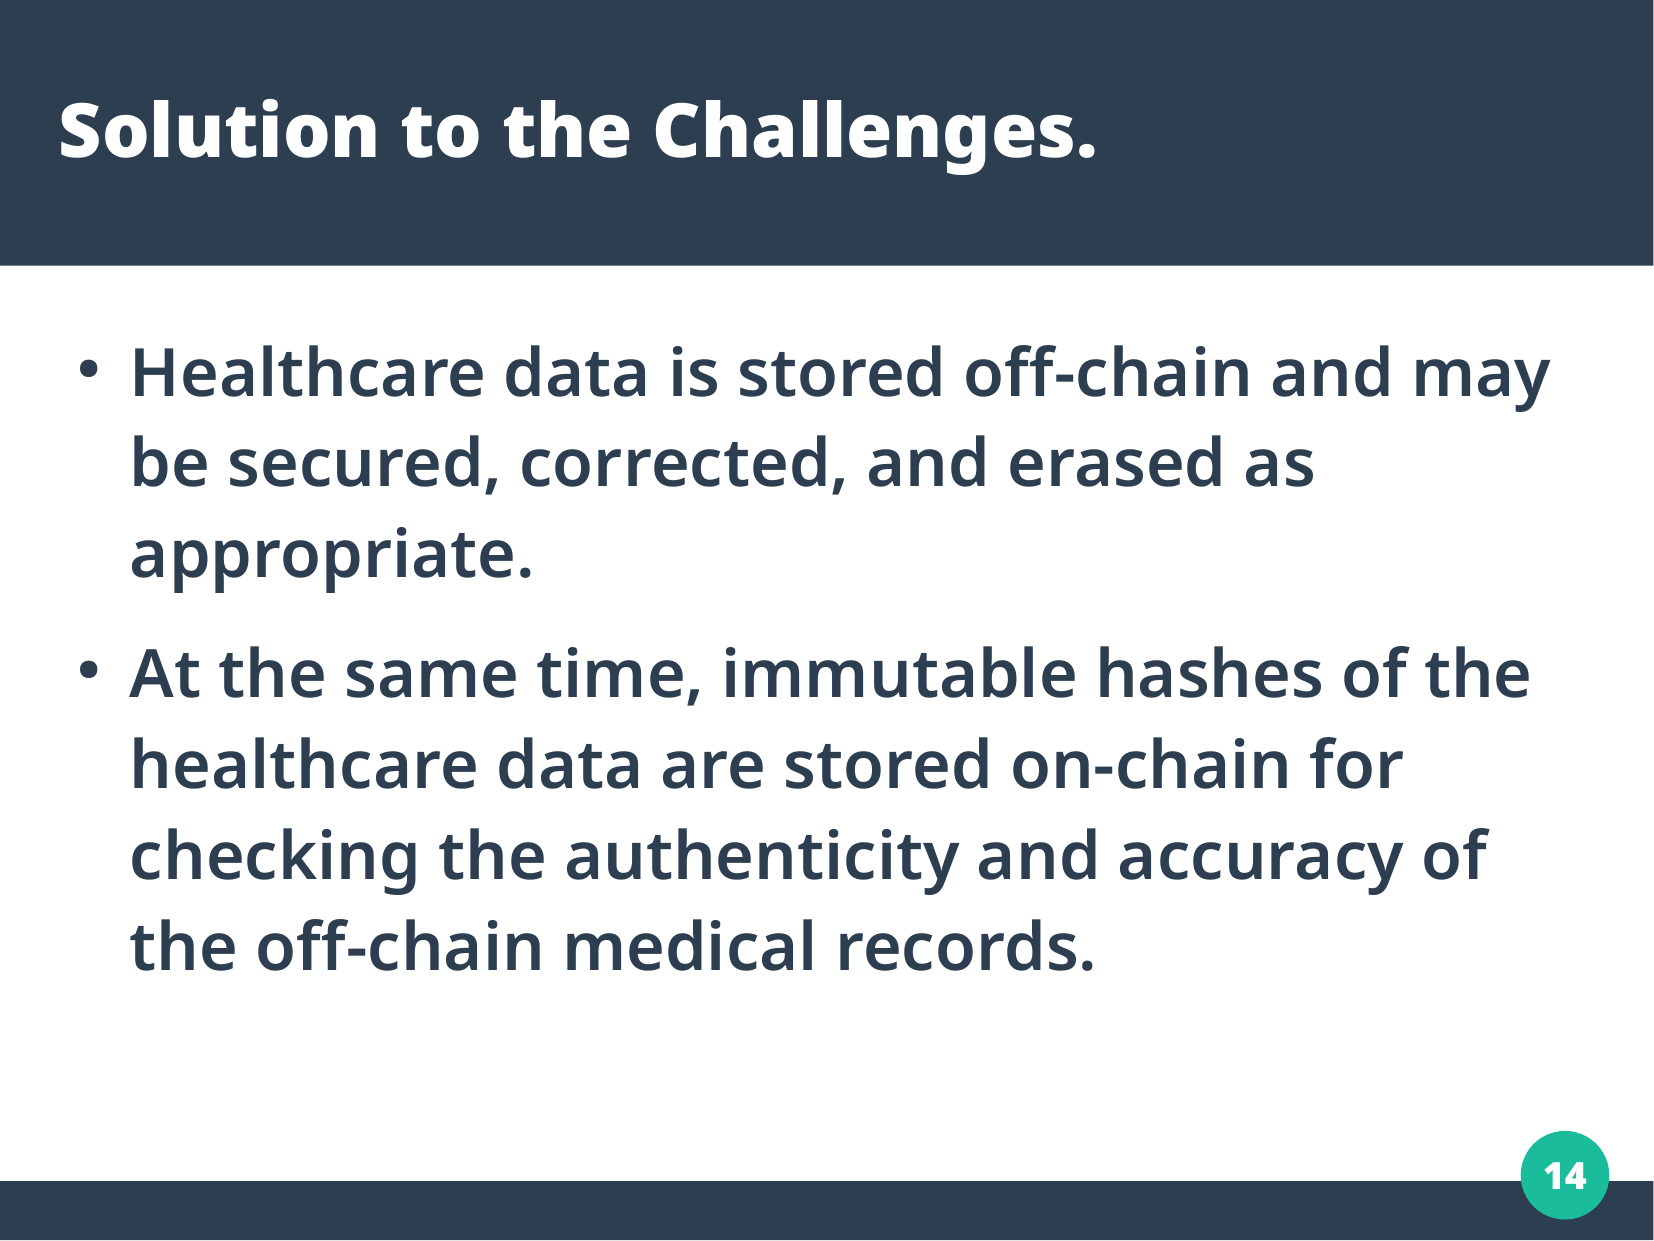

# Solution to the Challenges.
Healthcare data is stored off-chain and may be secured, corrected, and erased as appropriate.
At the same time, immutable hashes of the healthcare data are stored on-chain for checking the authenticity and accuracy of the off-chain medical records.
14